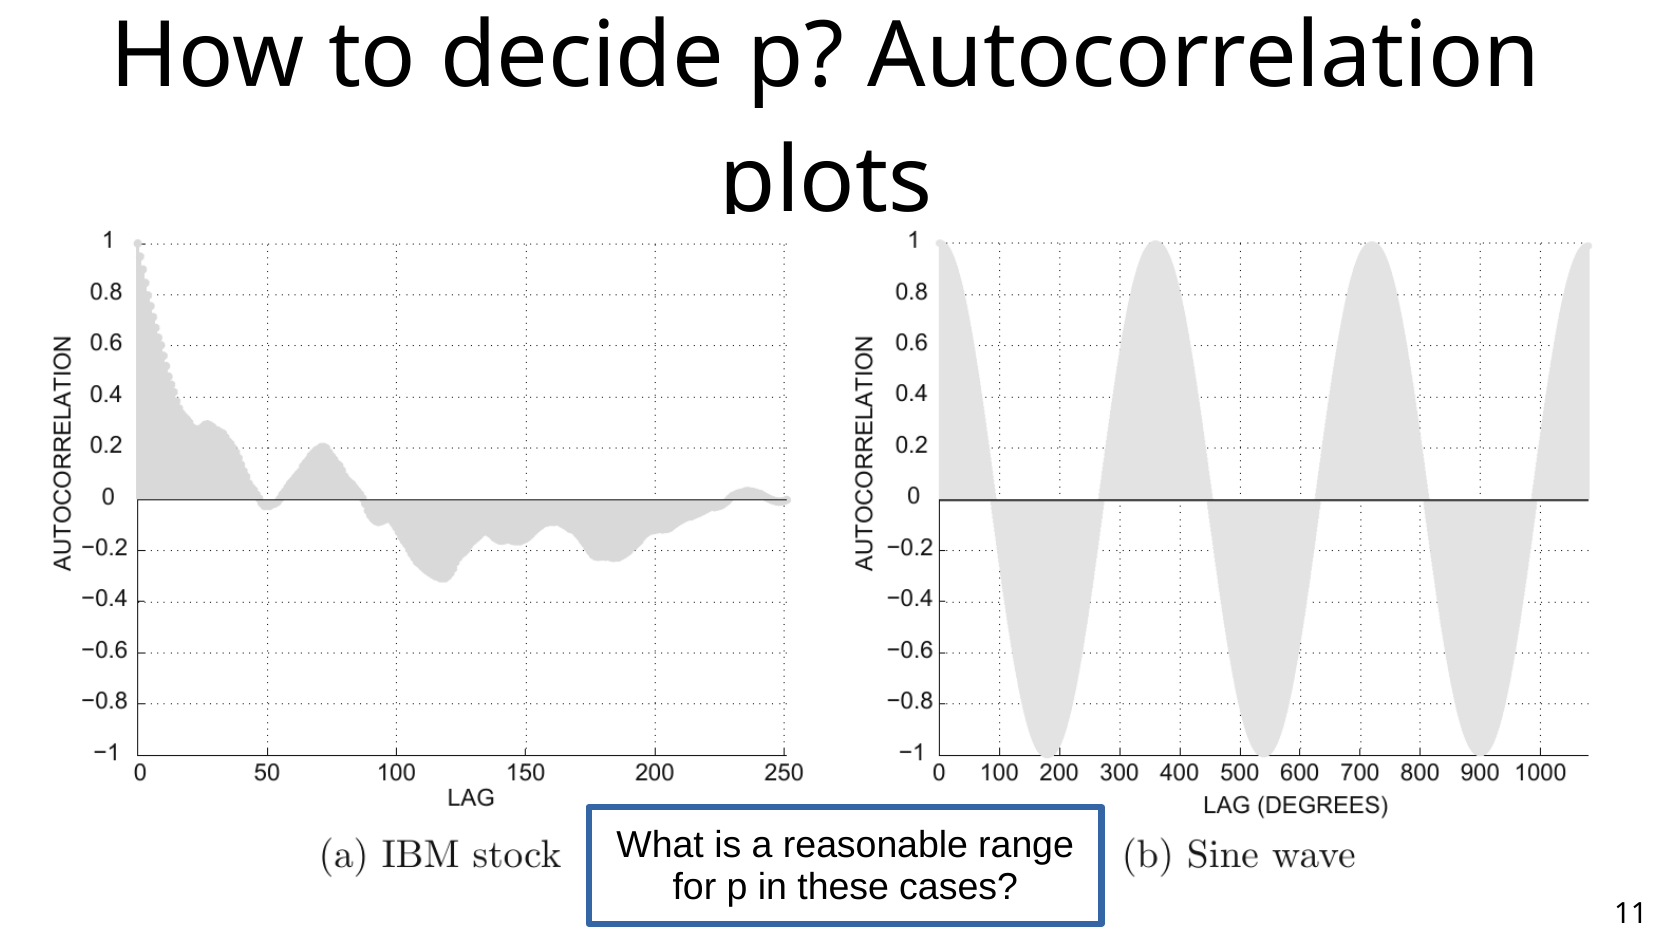

# How to decide p? Autocorrelation plots
What is a reasonable range for p in these cases?
11